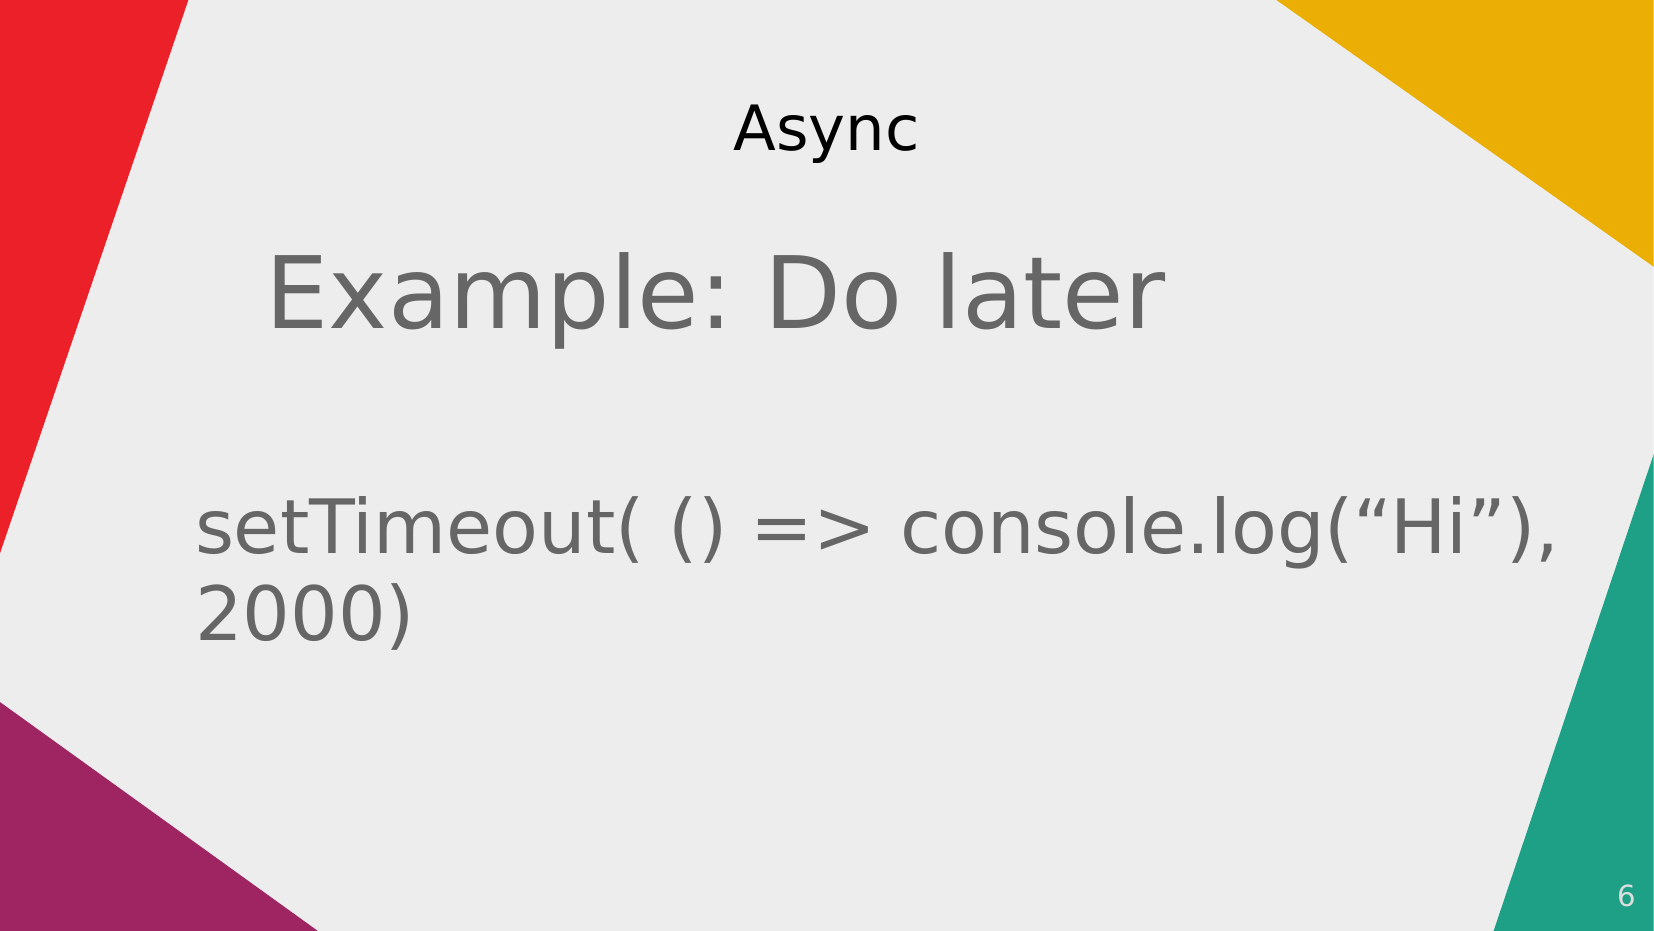

# Async
Example: Do later
setTimeout( () => console.log(“Hi”), 2000)
6